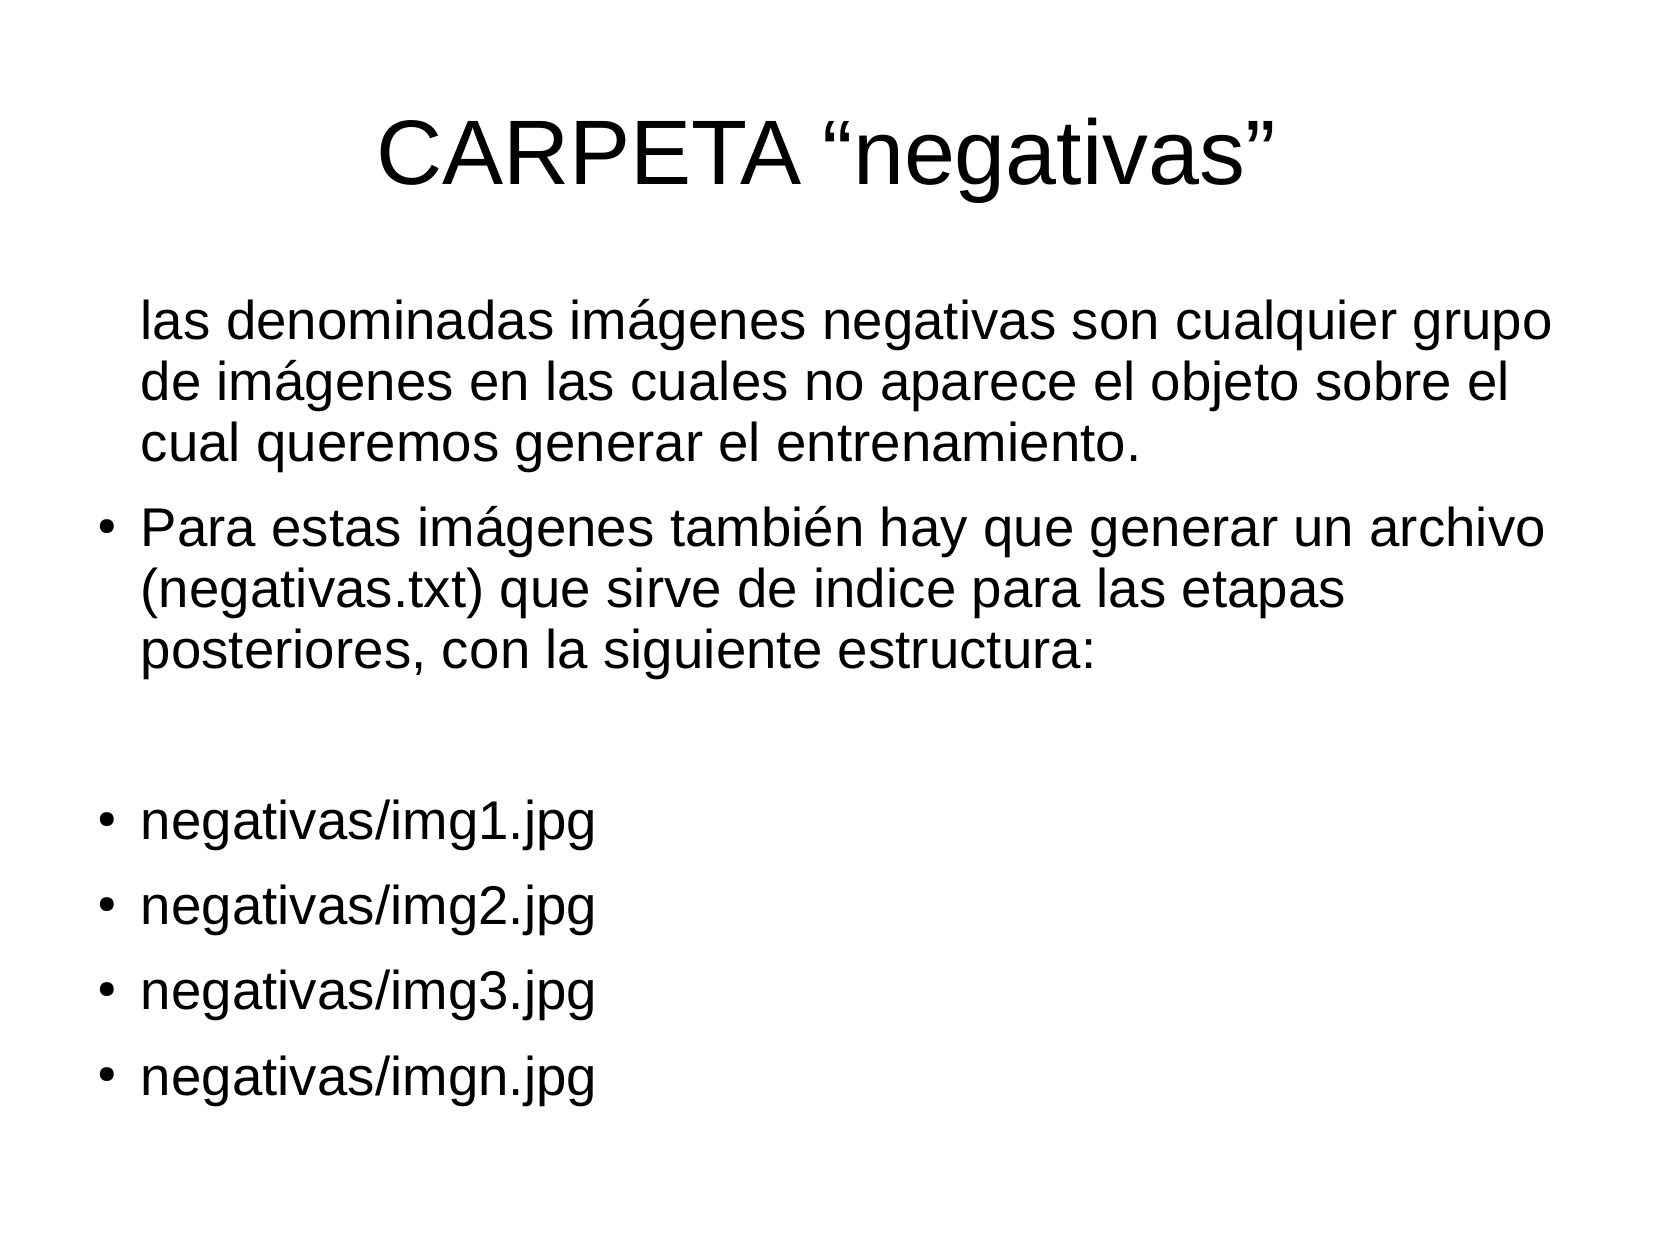

# CARPETA “negativas”
las denominadas imágenes negativas son cualquier grupo de imágenes en las cuales no aparece el objeto sobre el cual queremos generar el entrenamiento.
Para estas imágenes también hay que generar un archivo (negativas.txt) que sirve de indice para las etapas posteriores, con la siguiente estructura:
negativas/img1.jpg
negativas/img2.jpg
negativas/img3.jpg
negativas/imgn.jpg